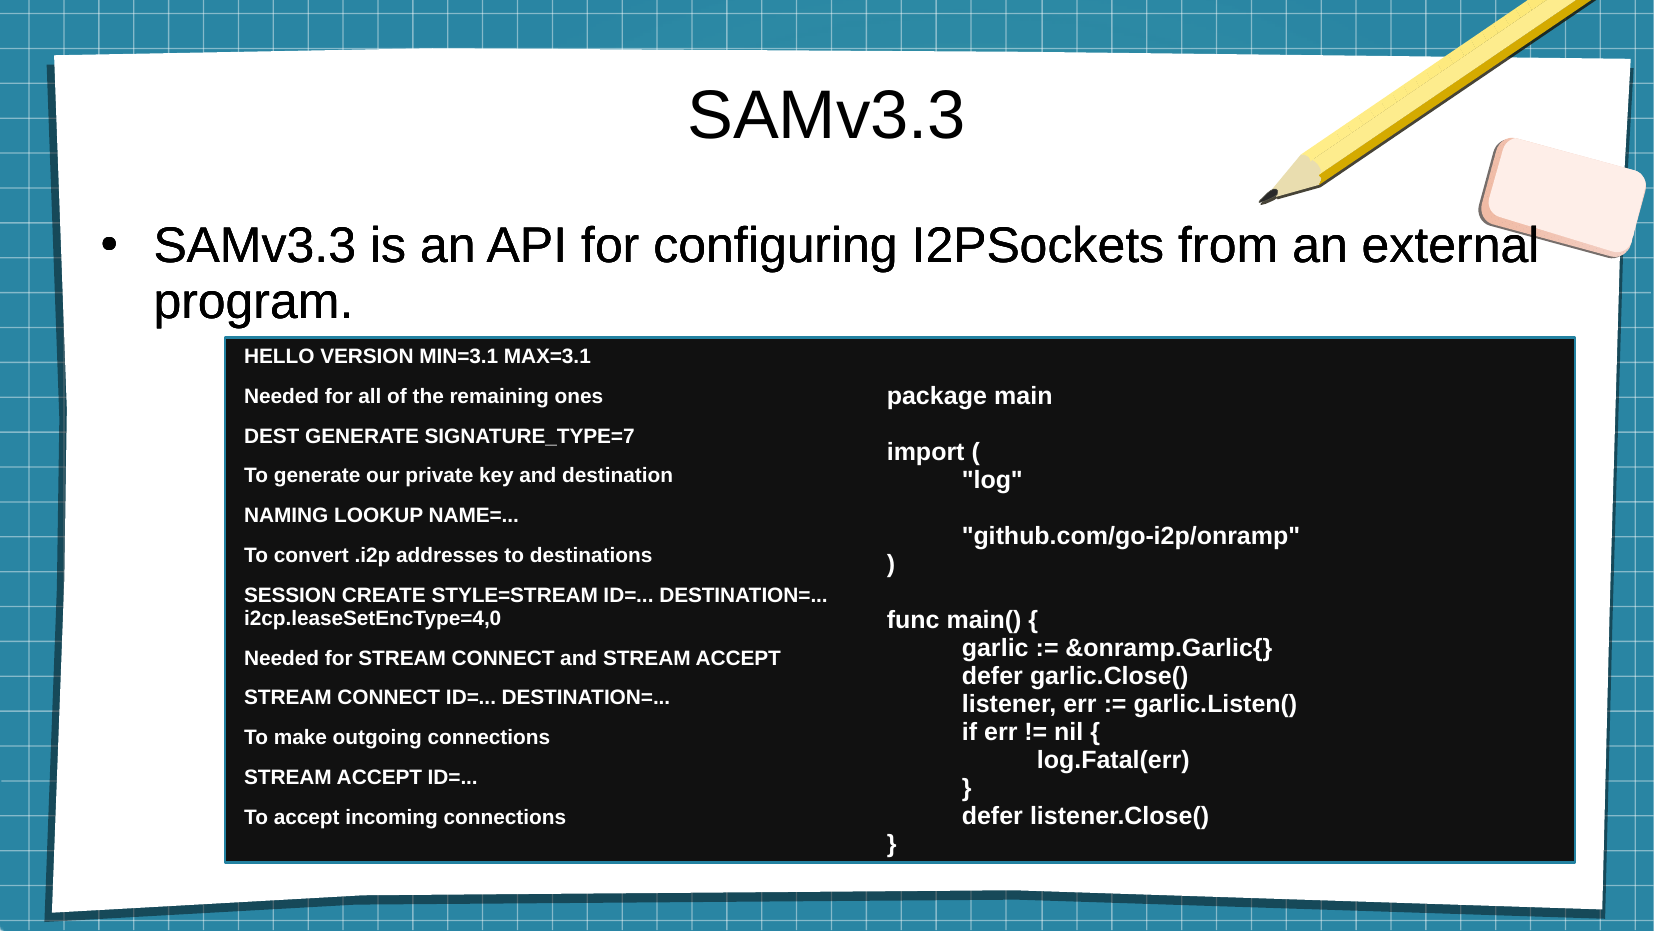

# SAMv3.3
SAMv3.3 is an API for configuring I2PSockets from an external program.
SAMv3.3 is an API for configuring I2PSockets from an external program.
SAMv3.3 is an API for configuring I2PSockets from an external program.
HELLO VERSION MIN=3.1 MAX=3.1
Needed for all of the remaining ones
DEST GENERATE SIGNATURE_TYPE=7
To generate our private key and destination
NAMING LOOKUP NAME=...
To convert .i2p addresses to destinations
SESSION CREATE STYLE=STREAM ID=... DESTINATION=... i2cp.leaseSetEncType=4,0
Needed for STREAM CONNECT and STREAM ACCEPT
STREAM CONNECT ID=... DESTINATION=...
To make outgoing connections
STREAM ACCEPT ID=...
To accept incoming connections
package main
import (
	"log"
	"github.com/go-i2p/onramp"
)
func main() {
	garlic := &onramp.Garlic{}
	defer garlic.Close()
	listener, err := garlic.Listen()
	if err != nil {
		log.Fatal(err)
	}
	defer listener.Close()
}